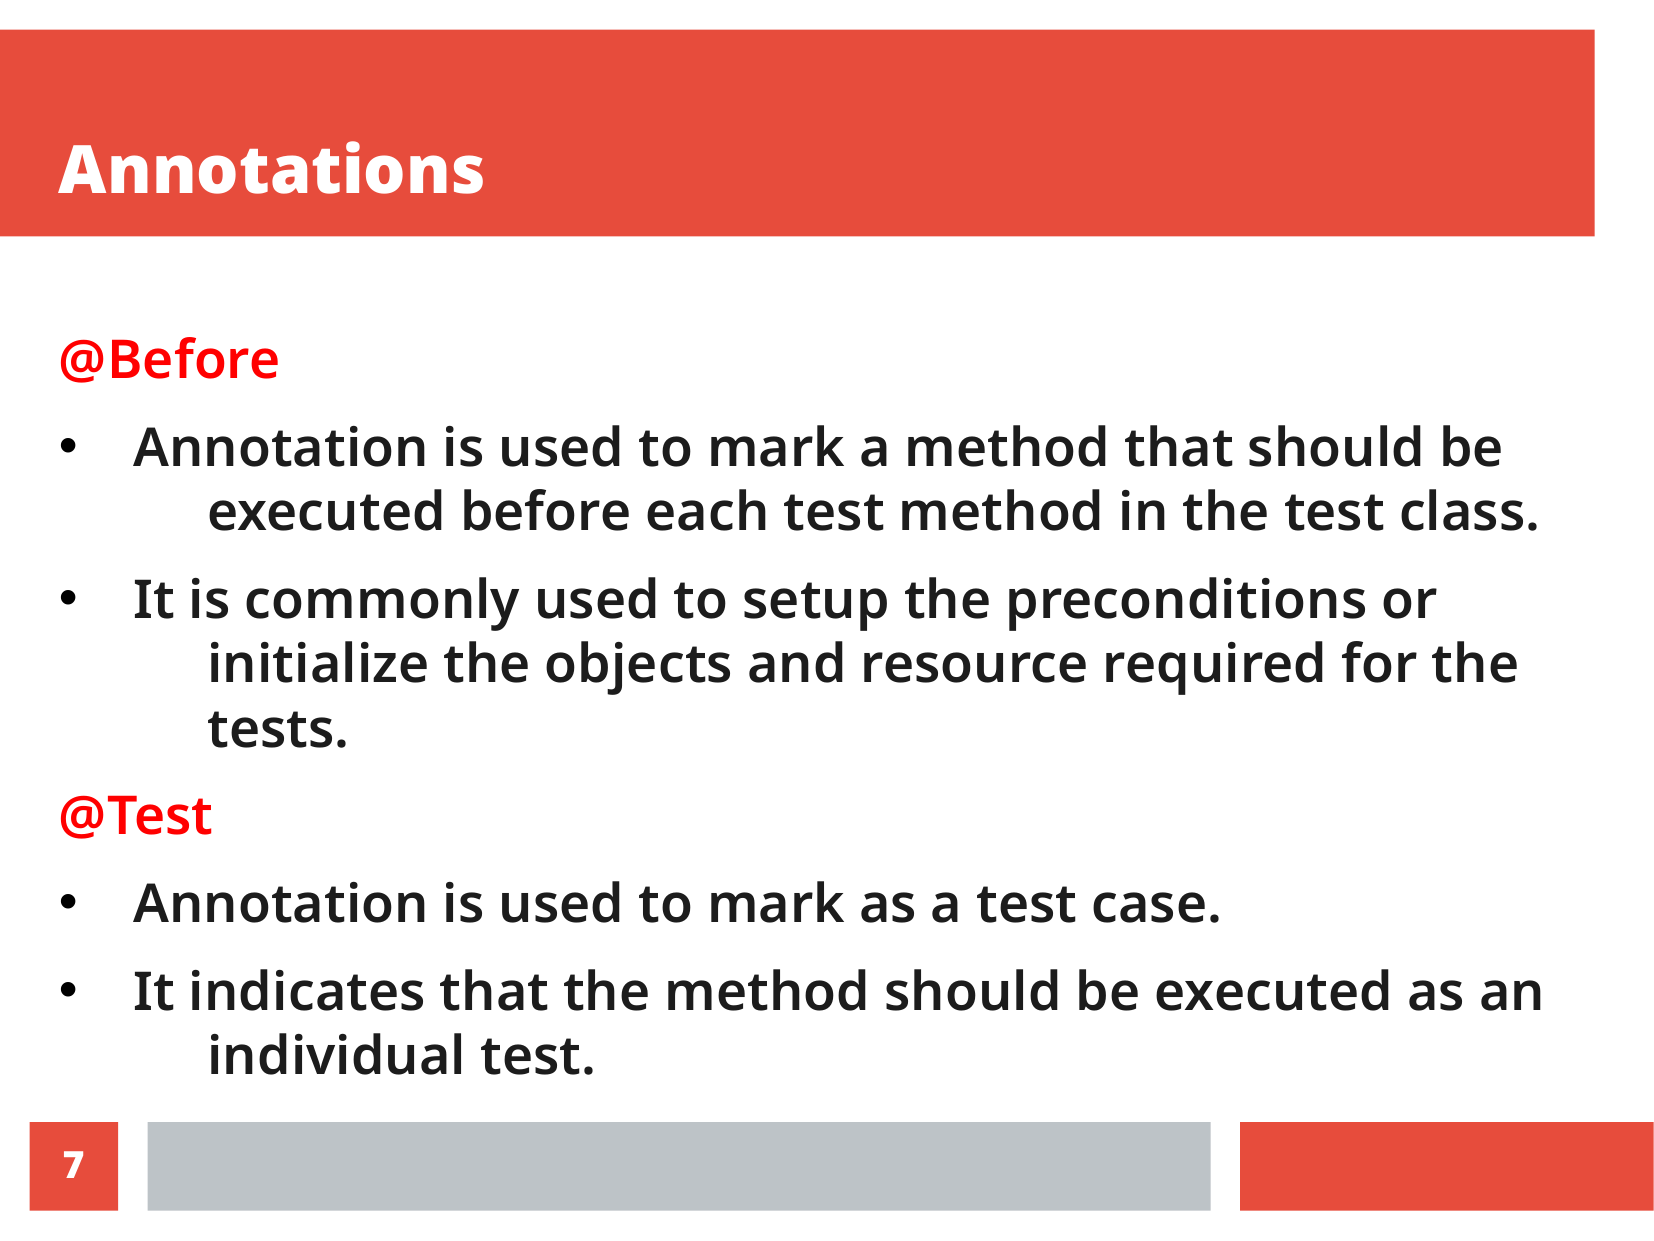

# Annotations
@Before
Annotation is used to mark a method that should be executed before each test method in the test class.
It is commonly used to setup the preconditions or initialize the objects and resource required for the tests.
@Test
Annotation is used to mark as a test case.
It indicates that the method should be executed as an individual test.